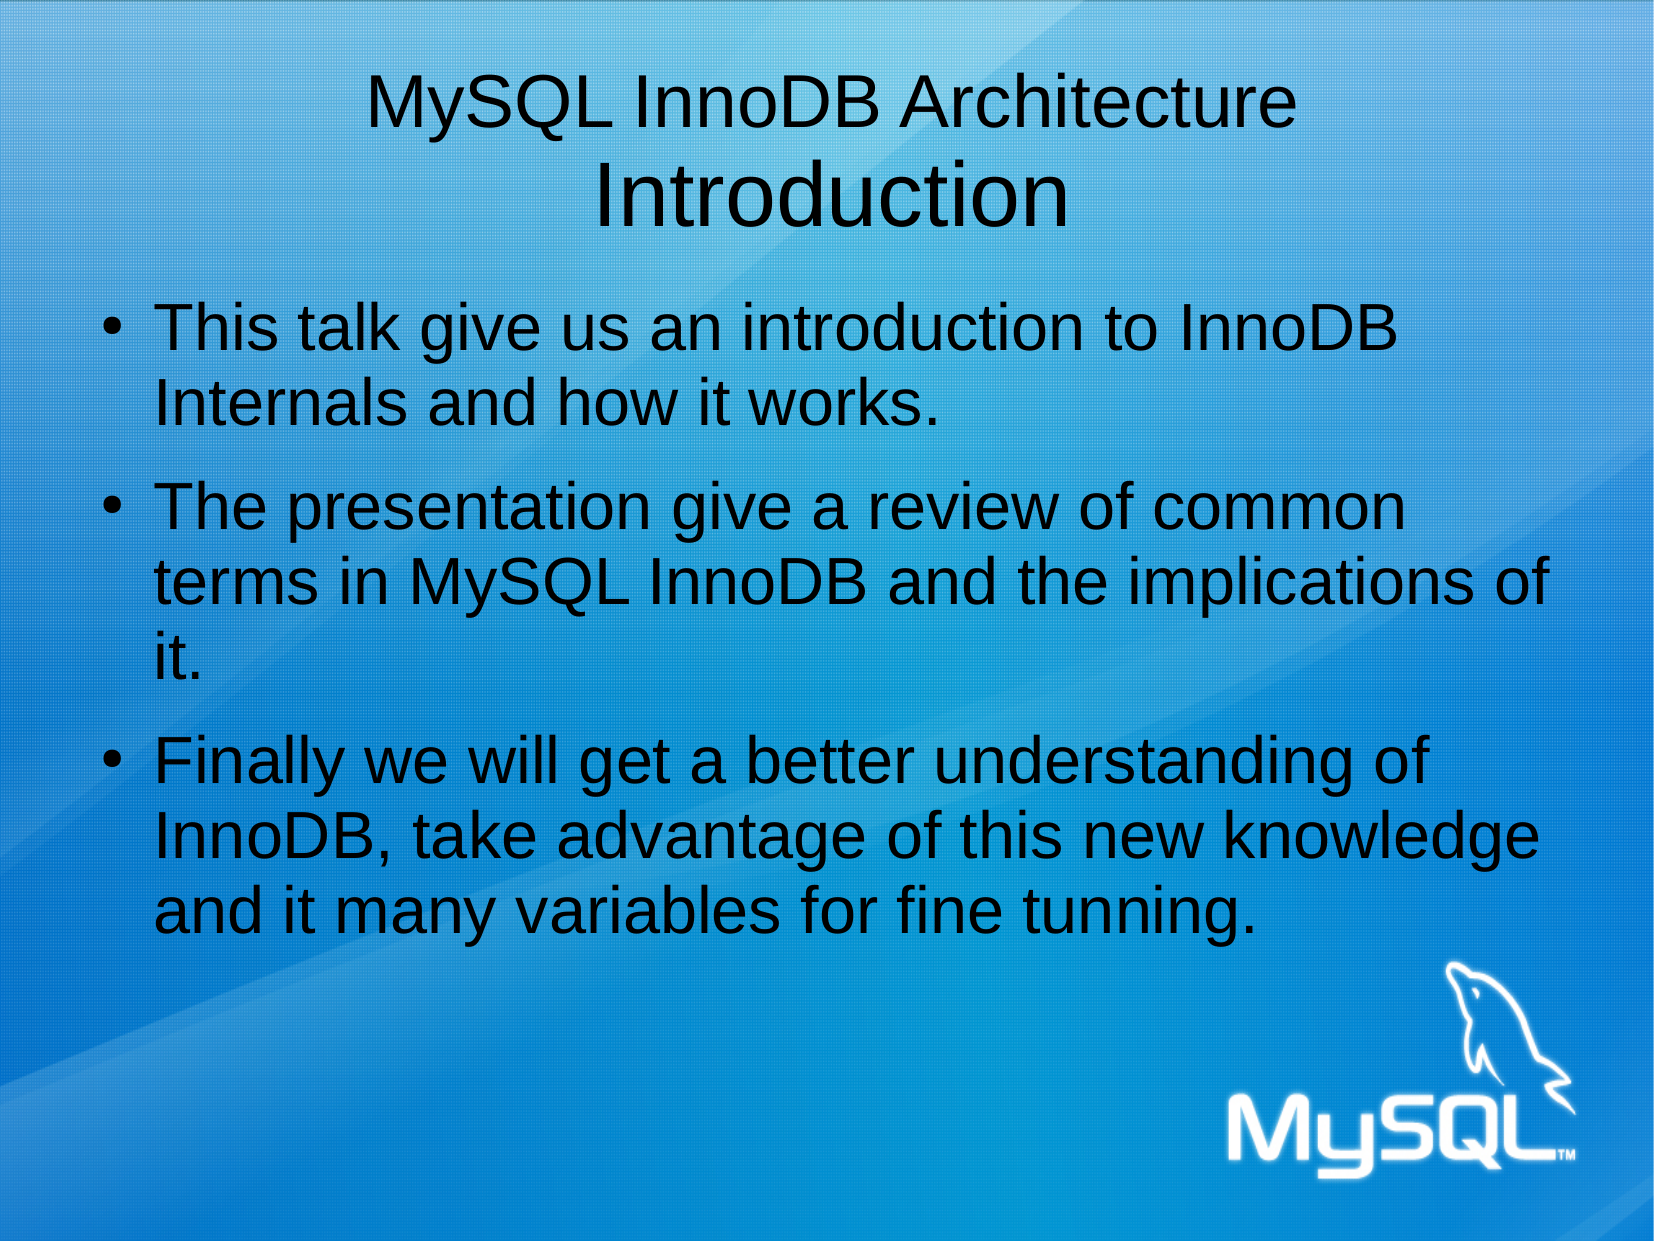

# MySQL InnoDB Architecture Introduction
This talk give us an introduction to InnoDB Internals and how it works.
The presentation give a review of common terms in MySQL InnoDB and the implications of it.
Finally we will get a better understanding of InnoDB, take advantage of this new knowledge and it many variables for fine tunning.